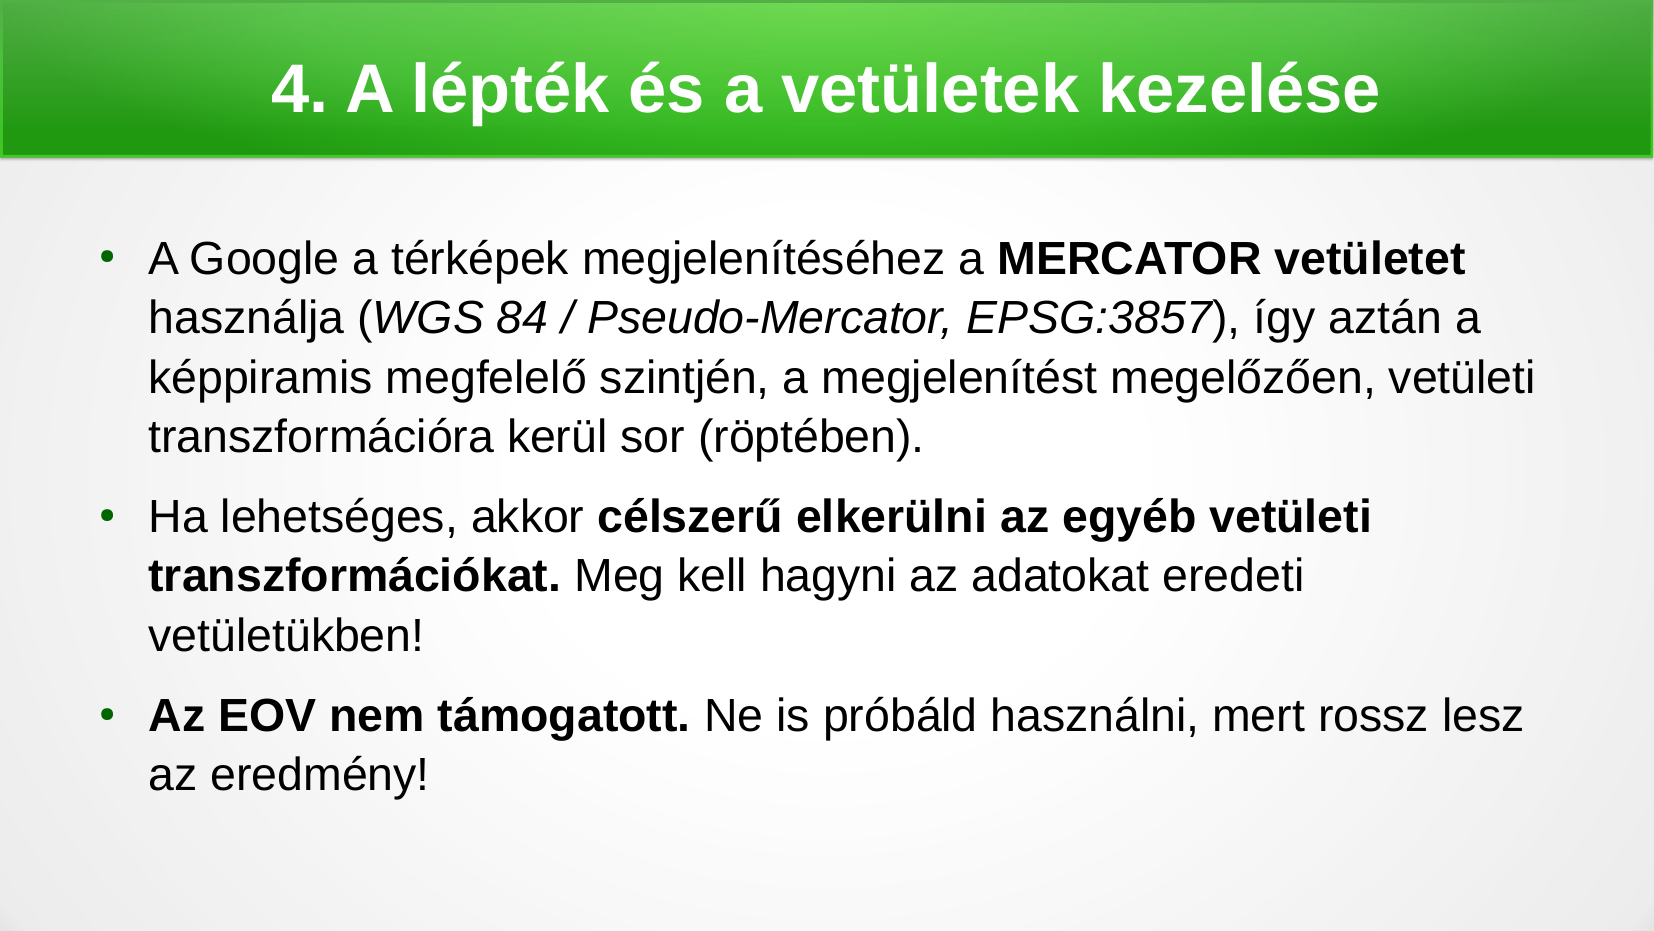

# 4. A lépték és a vetületek kezelése
A Google a térképek megjelenítéséhez a MERCATOR vetületet használja (WGS 84 / Pseudo-Mercator, EPSG:3857), így aztán a képpiramis megfelelő szintjén, a megjelenítést megelőzően, vetületi transzformációra kerül sor (röptében).
Ha lehetséges, akkor célszerű elkerülni az egyéb vetületi transzformációkat. Meg kell hagyni az adatokat eredeti vetületükben!
Az EOV nem támogatott. Ne is próbáld használni, mert rossz lesz az eredmény!